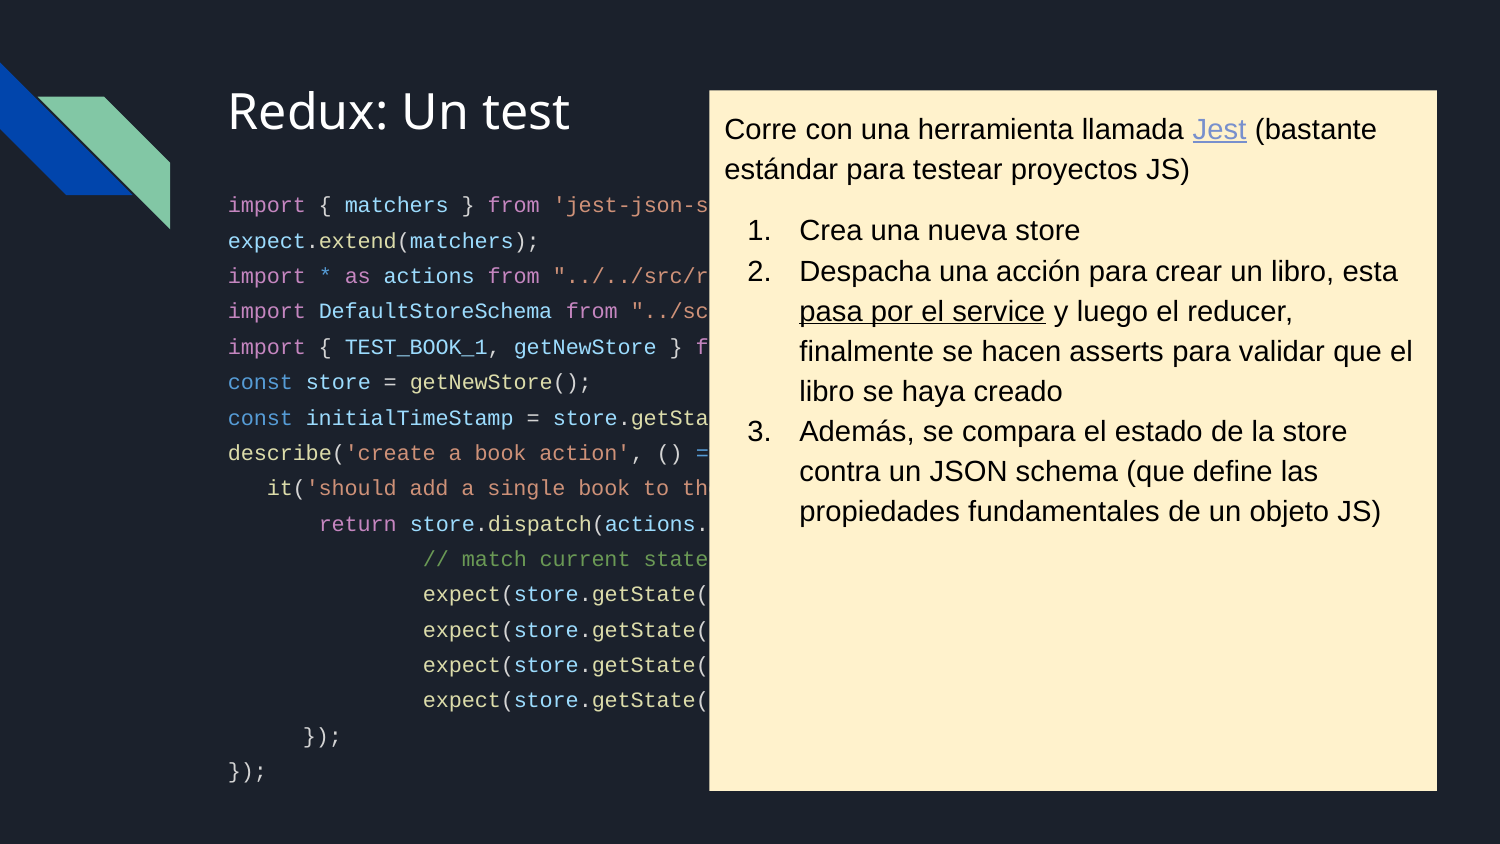

# Redux: Un test
Corre con una herramienta llamada Jest (bastante estándar para testear proyectos JS)
Crea una nueva store
Despacha una acción para crear un libro, esta pasa por el service y luego el reducer, finalmente se hacen asserts para validar que el libro se haya creado
Además, se compara el estado de la store contra un JSON schema (que define las propiedades fundamentales de un objeto JS)
import { matchers } from 'jest-json-schema';
expect.extend(matchers);
import * as actions from "../../src/redux/actions";
import DefaultStoreSchema from "../schemas/initial-schema";
import { TEST_BOOK_1, getNewStore } from "./setup";
const store = getNewStore();
const initialTimeStamp = store.getState().lastUpdateTime.getTime();
describe('create a book action', () => {
 it('should add a single book to the books collection', () => {
 return store.dispatch(actions.addBook(TEST_BOOK_1)).then(() => {
 // match current state against a reduced json schema:
 expect(store.getState()).toMatchSchema(DefaultStoreSchema);
 expect(store.getState().requestStatus.postBook.pending).toBe(false);
 expect(store.getState().requestStatus.postBook.error).toBe(false);
 expect(store.getState().books.length).toBe(1);
});
});